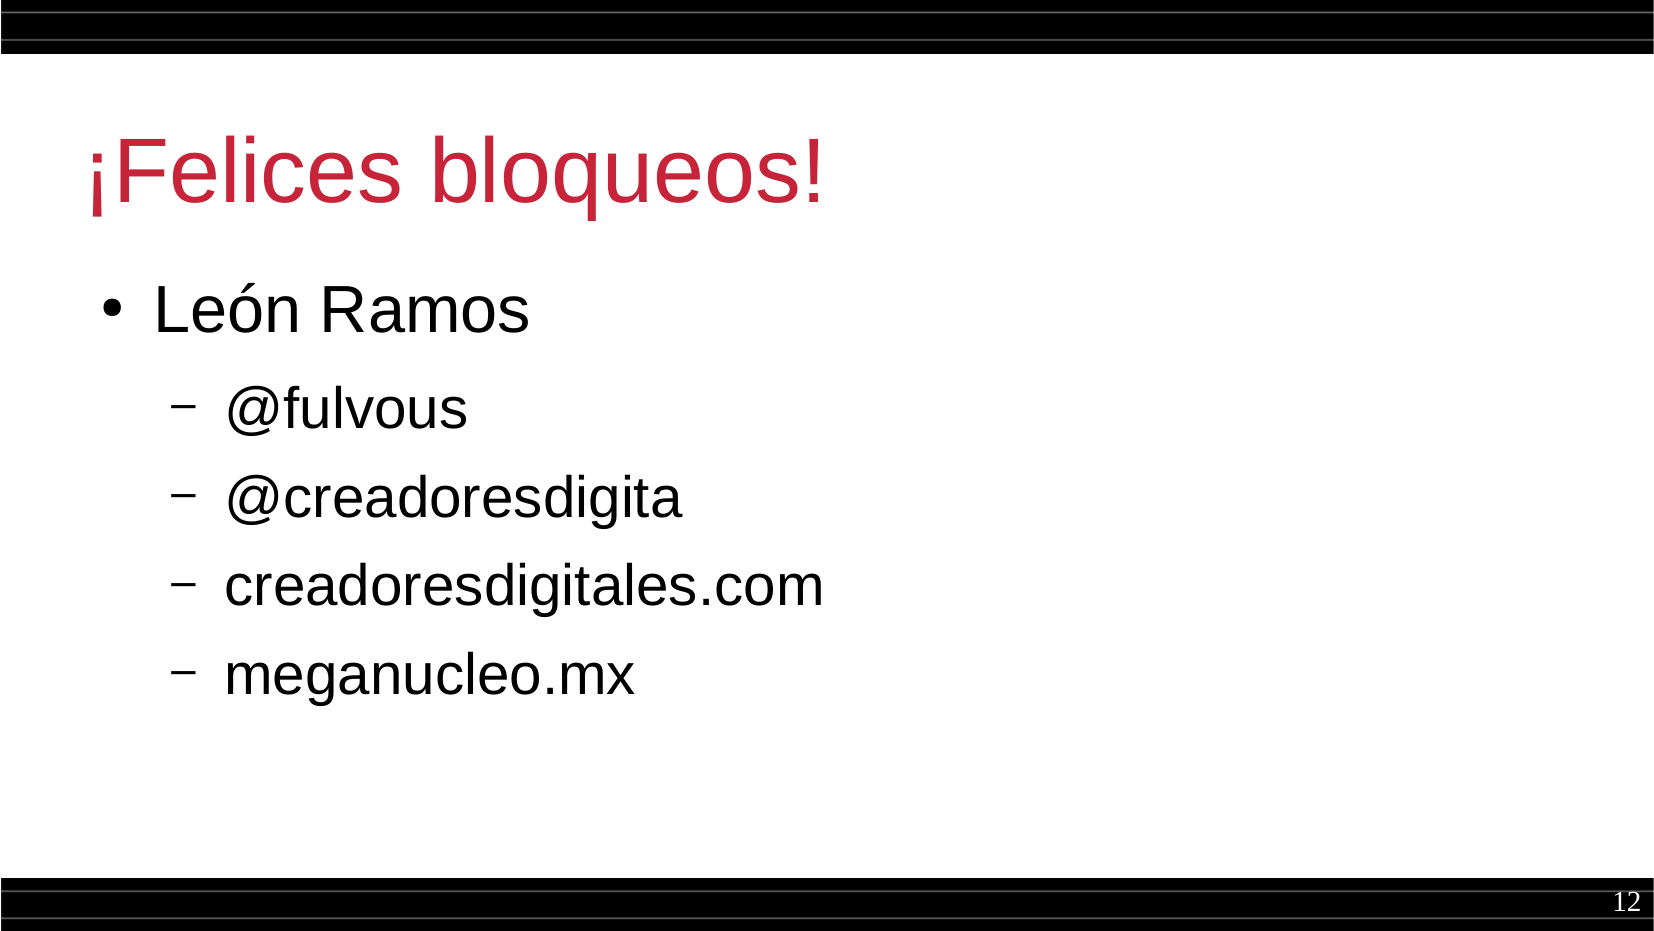

# ¡Felices bloqueos!
León Ramos
@fulvous
@creadoresdigita
creadoresdigitales.com
meganucleo.mx